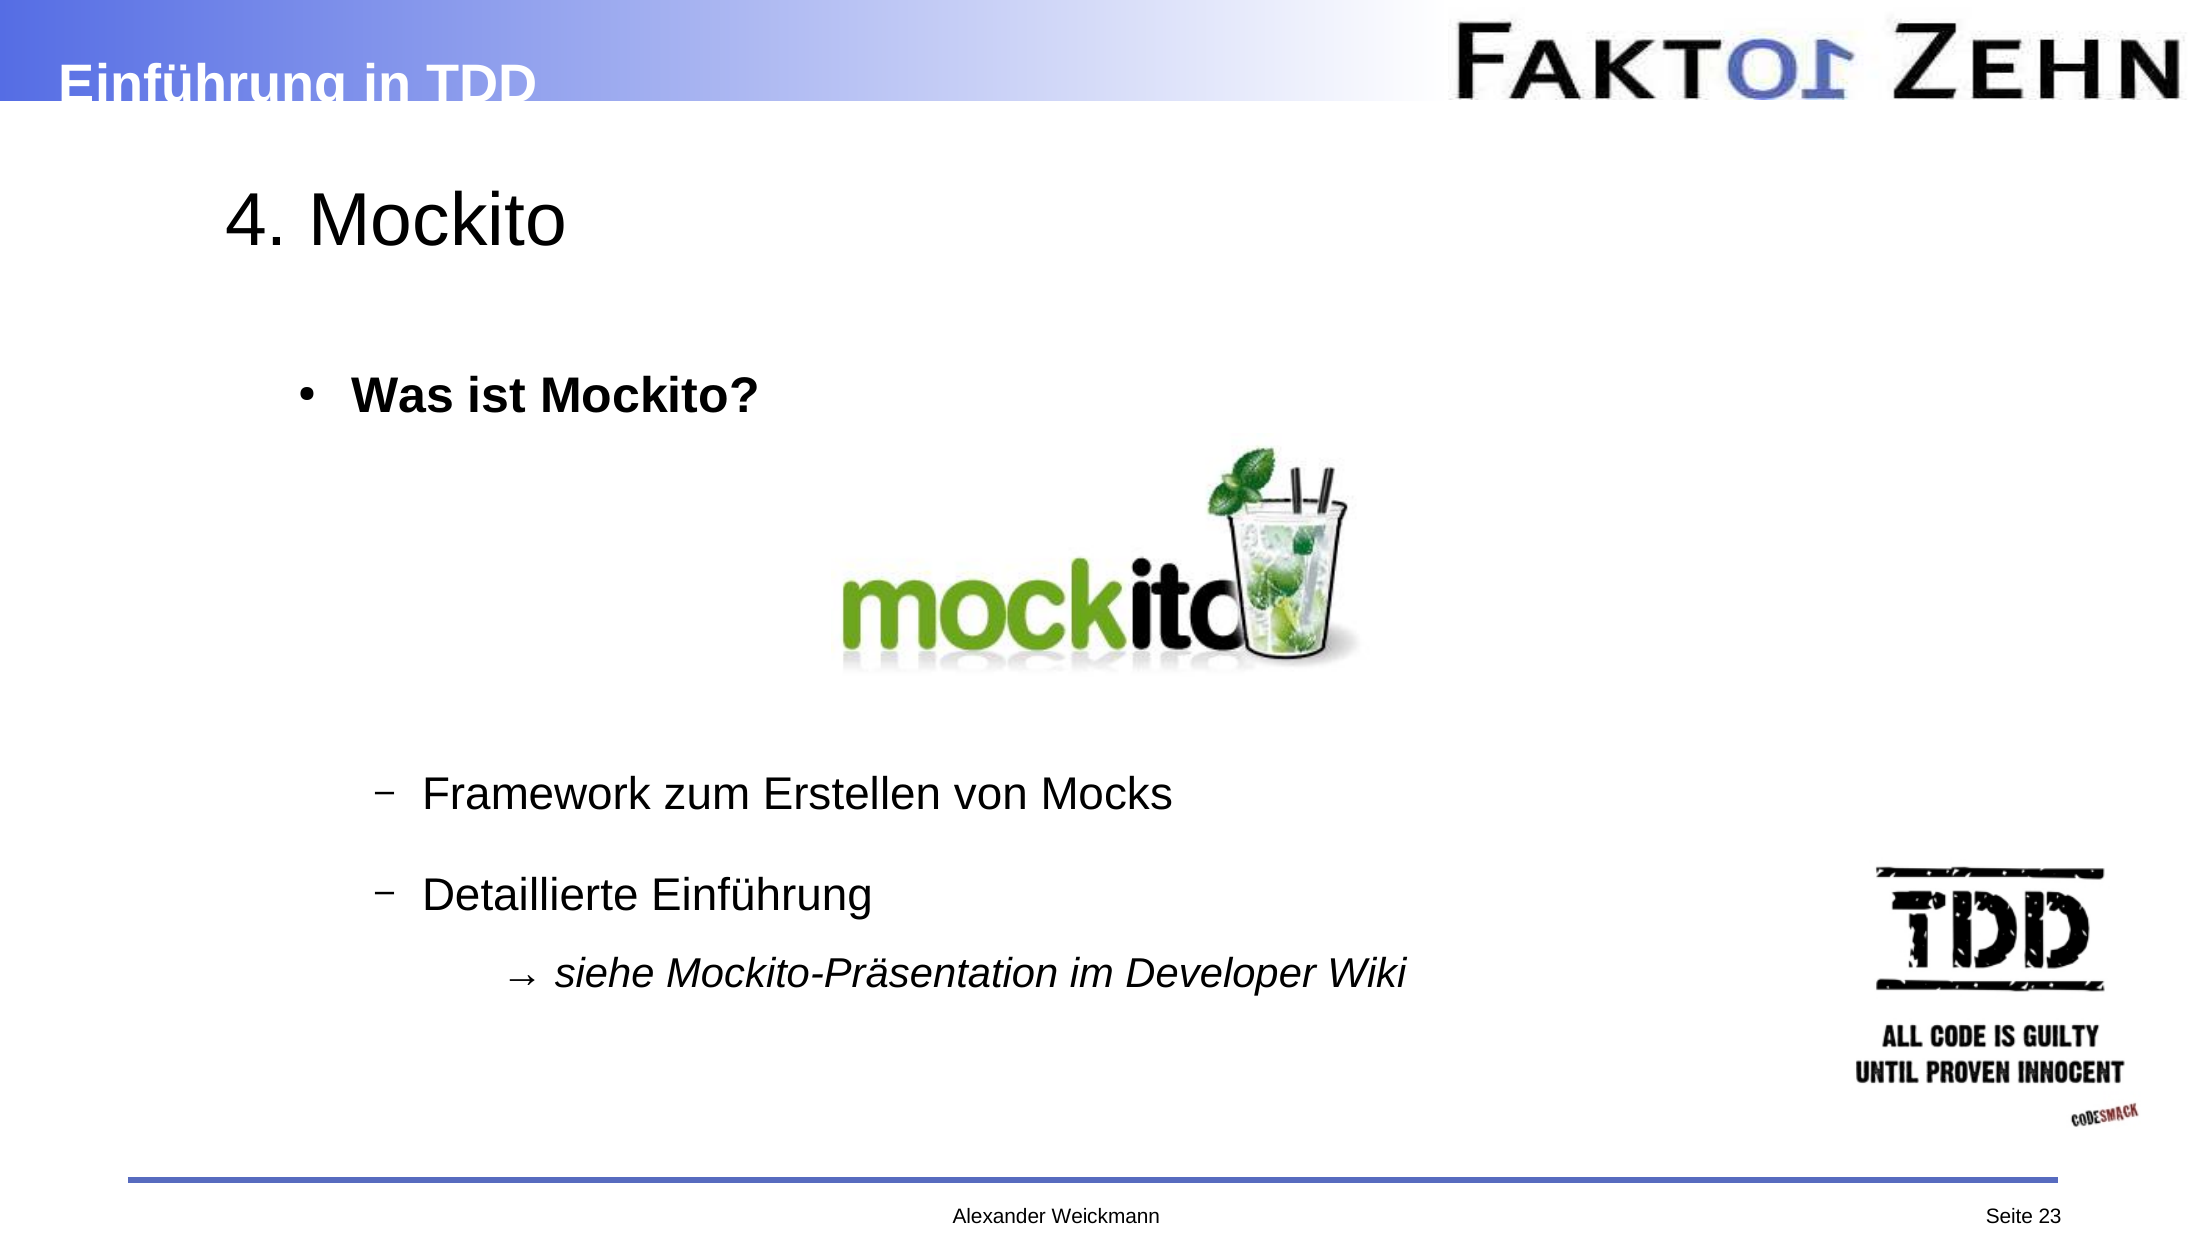

# 4. Mockito
Was ist Mockito?
Framework zum Erstellen von Mocks
Detaillierte Einführung
		→ siehe Mockito-Präsentation im Developer Wiki